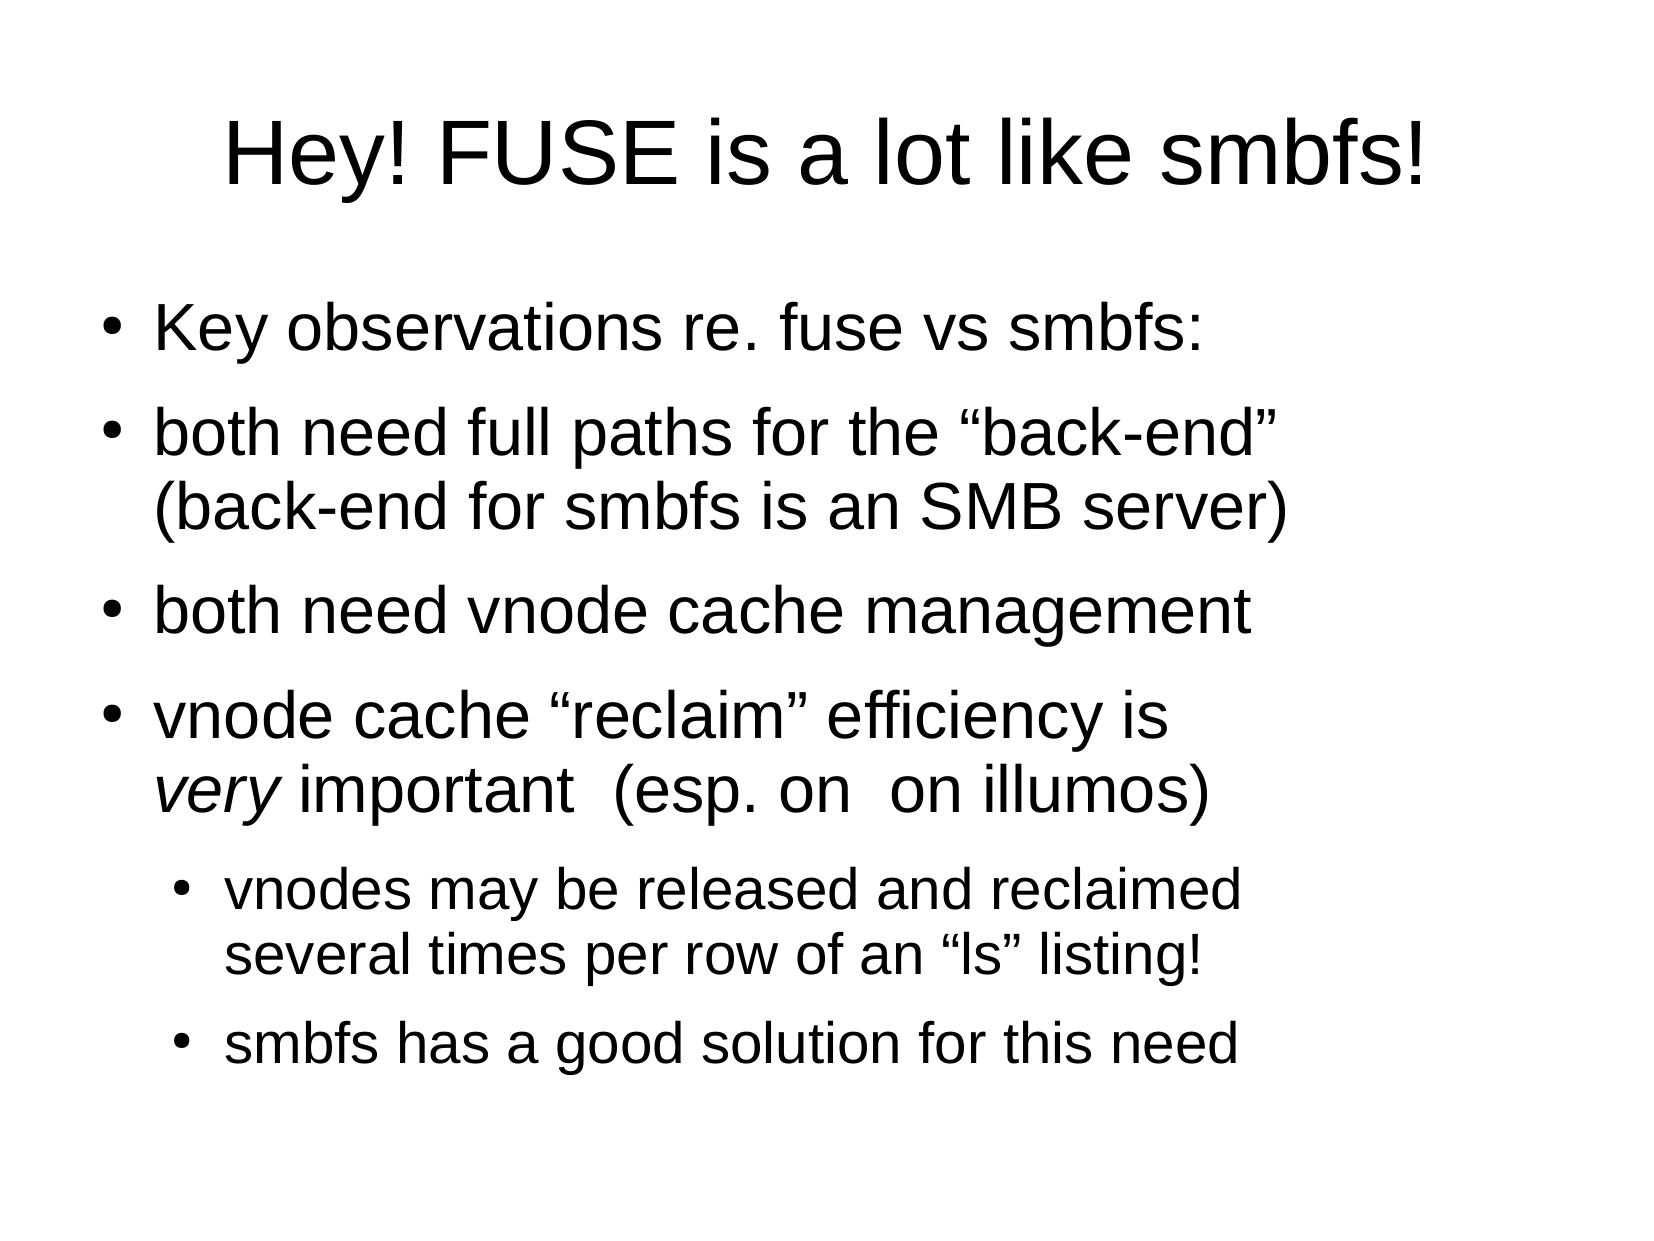

# Hey! FUSE is a lot like smbfs!
Key observations re. fuse vs smbfs:
both need full paths for the “back-end”
(back-end for smbfs is an SMB server)
both need vnode cache management
vnode cache “reclaim” efficiency is
very important (esp. on on illumos)
vnodes may be released and reclaimed
several times per row of an “ls” listing!
smbfs has a good solution for this need